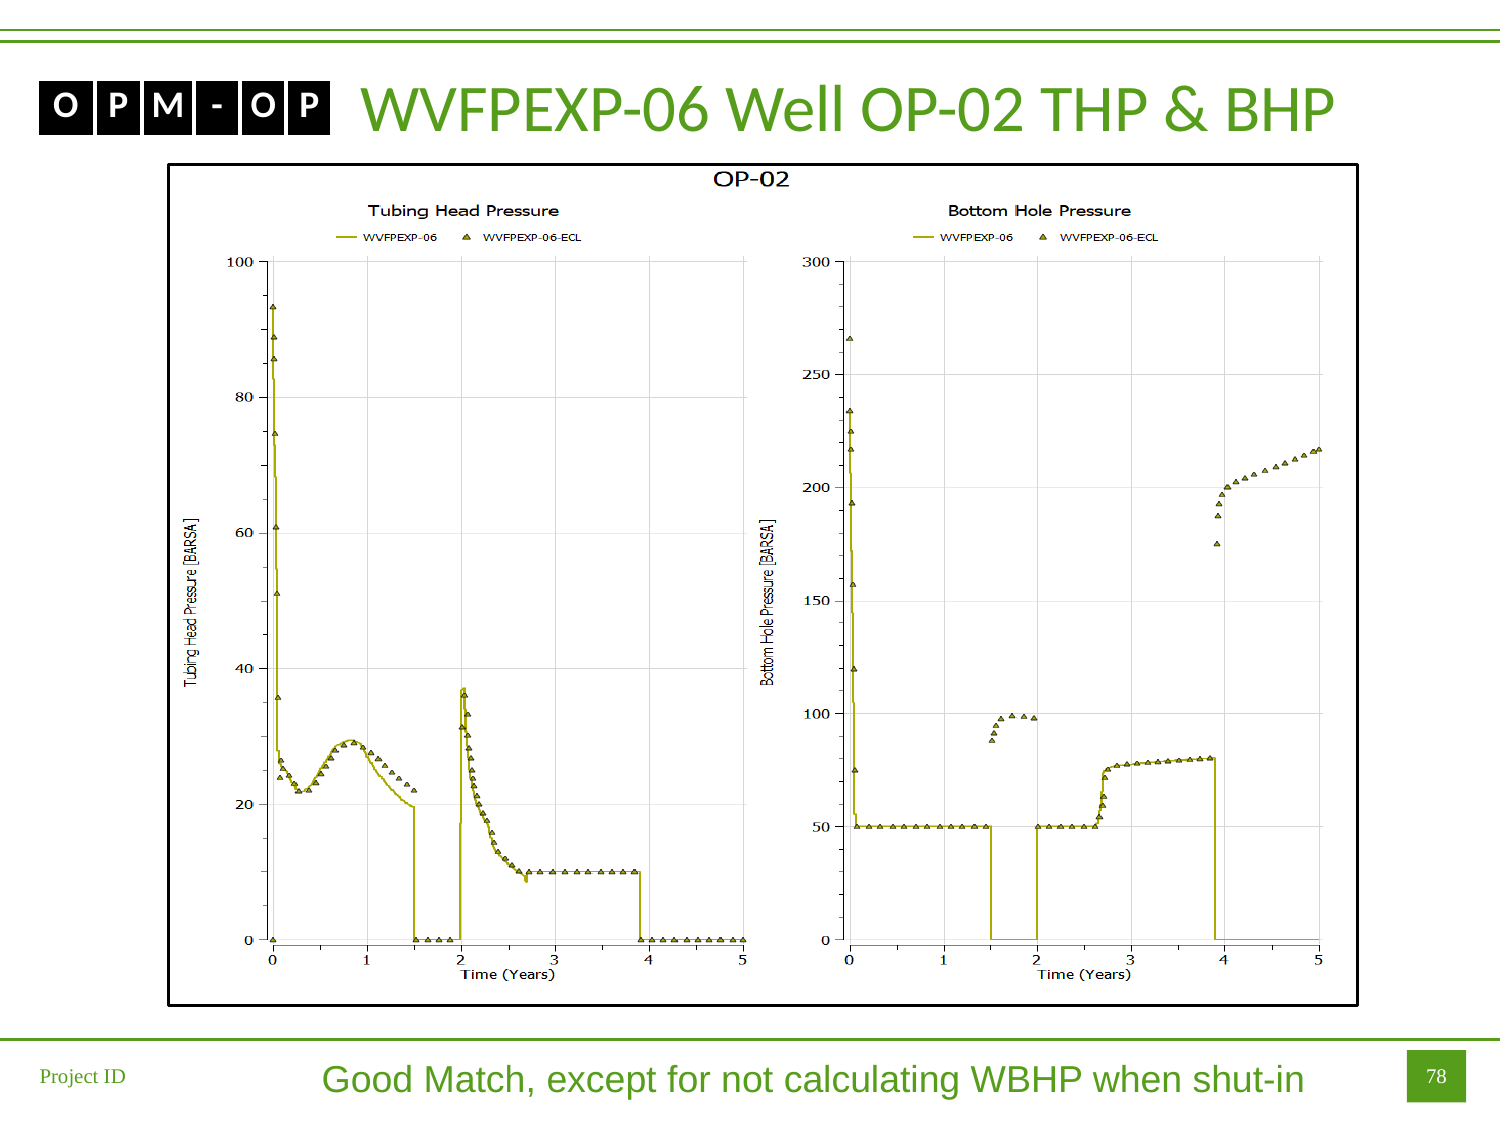

# WVFPEXP-06 Well OP-02 THP & BHP
Project ID
78
Good Match, except for not calculating WBHP when shut-in